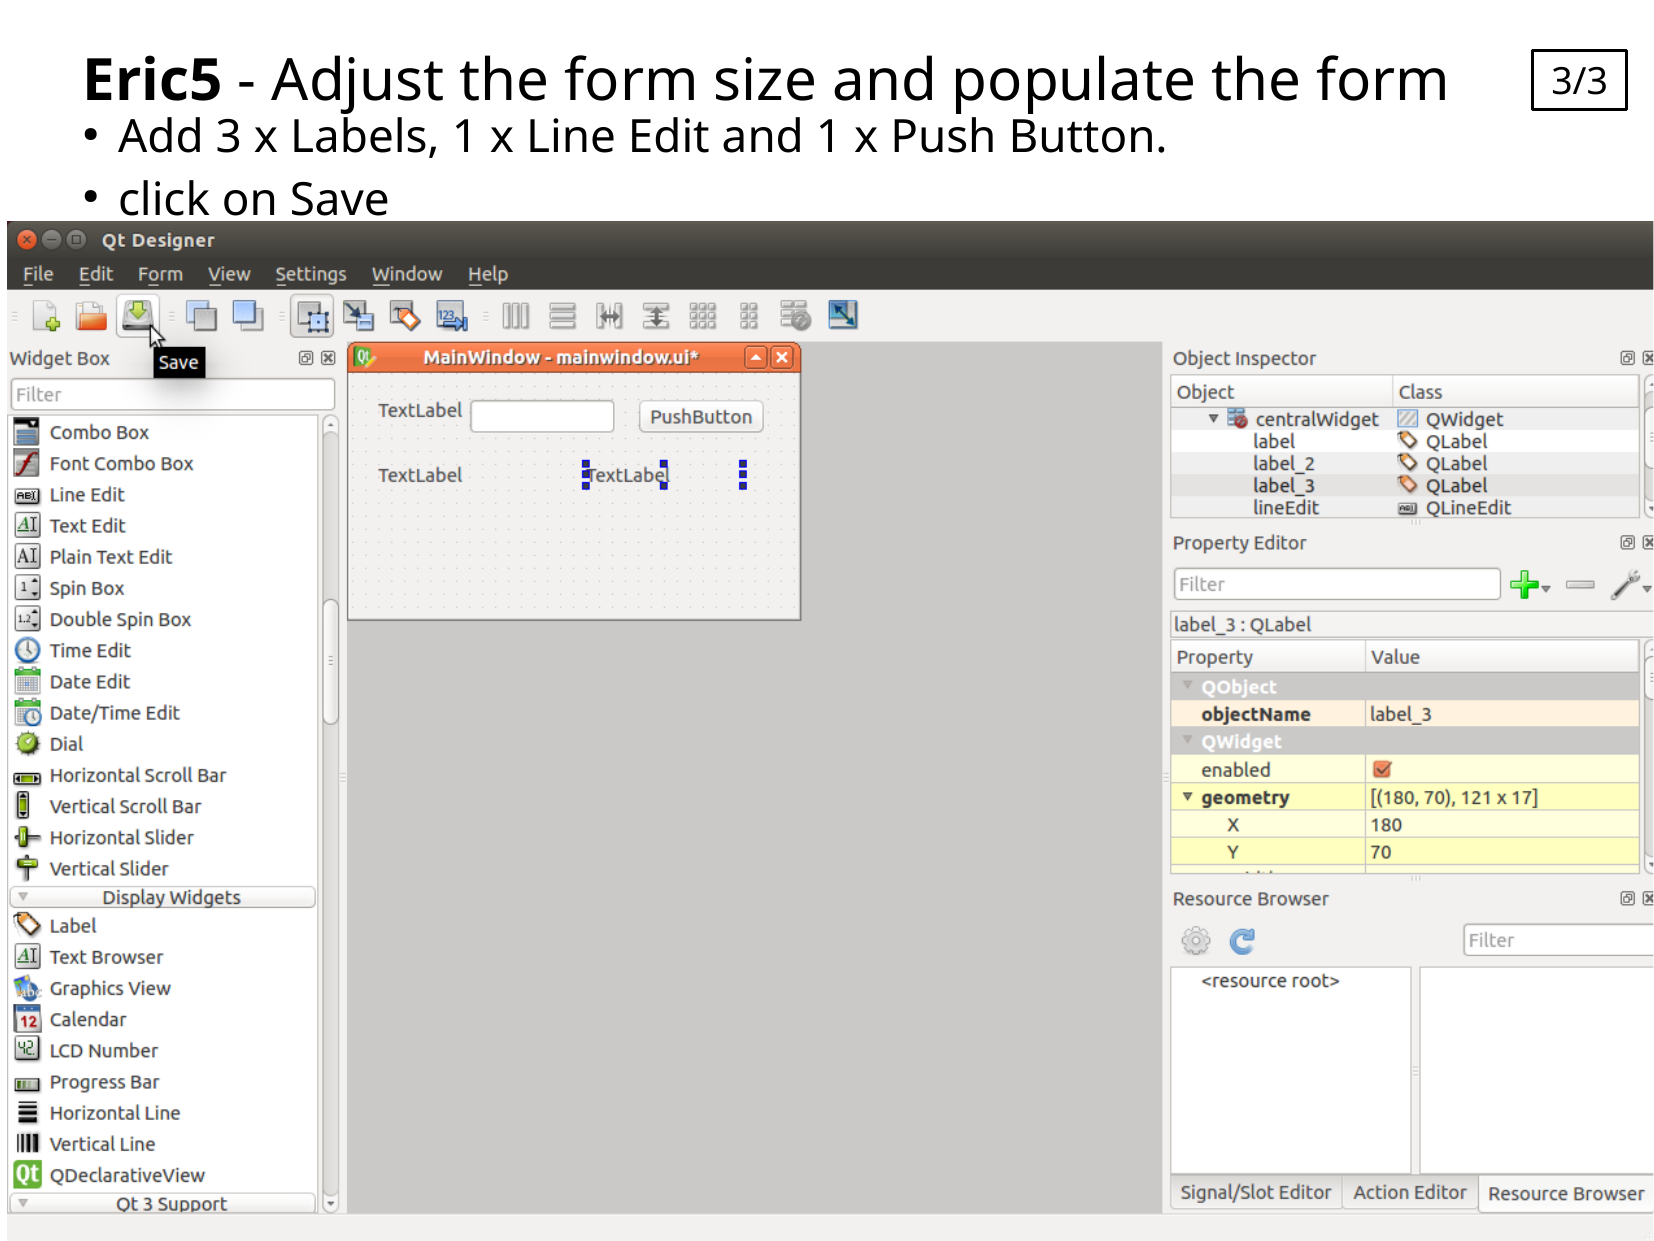

# Eric5 - Adjust the form size and populate the form
3/3
Add 3 x Labels, 1 x Line Edit and 1 x Push Button.
click on Save
29